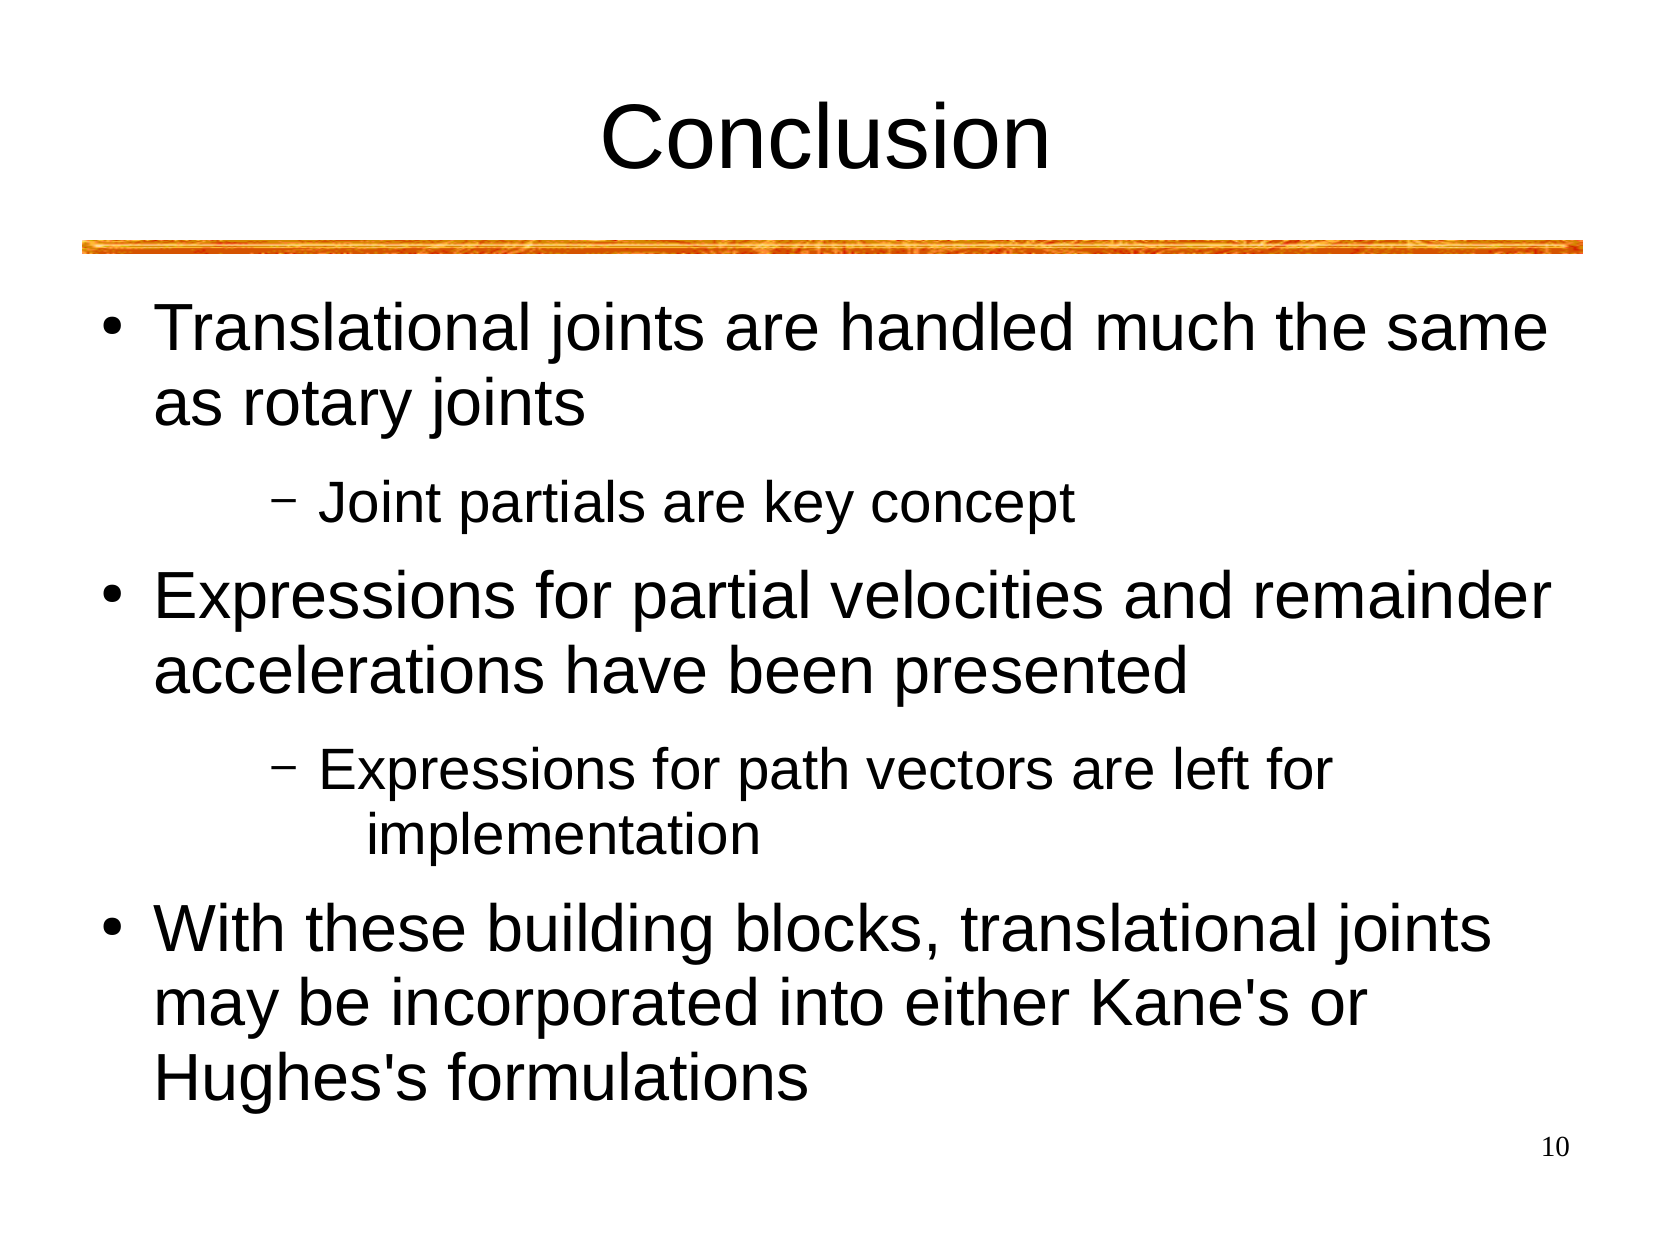

# Conclusion
Translational joints are handled much the same as rotary joints
Joint partials are key concept
Expressions for partial velocities and remainder accelerations have been presented
Expressions for path vectors are left for implementation
With these building blocks, translational joints may be incorporated into either Kane's or Hughes's formulations
10